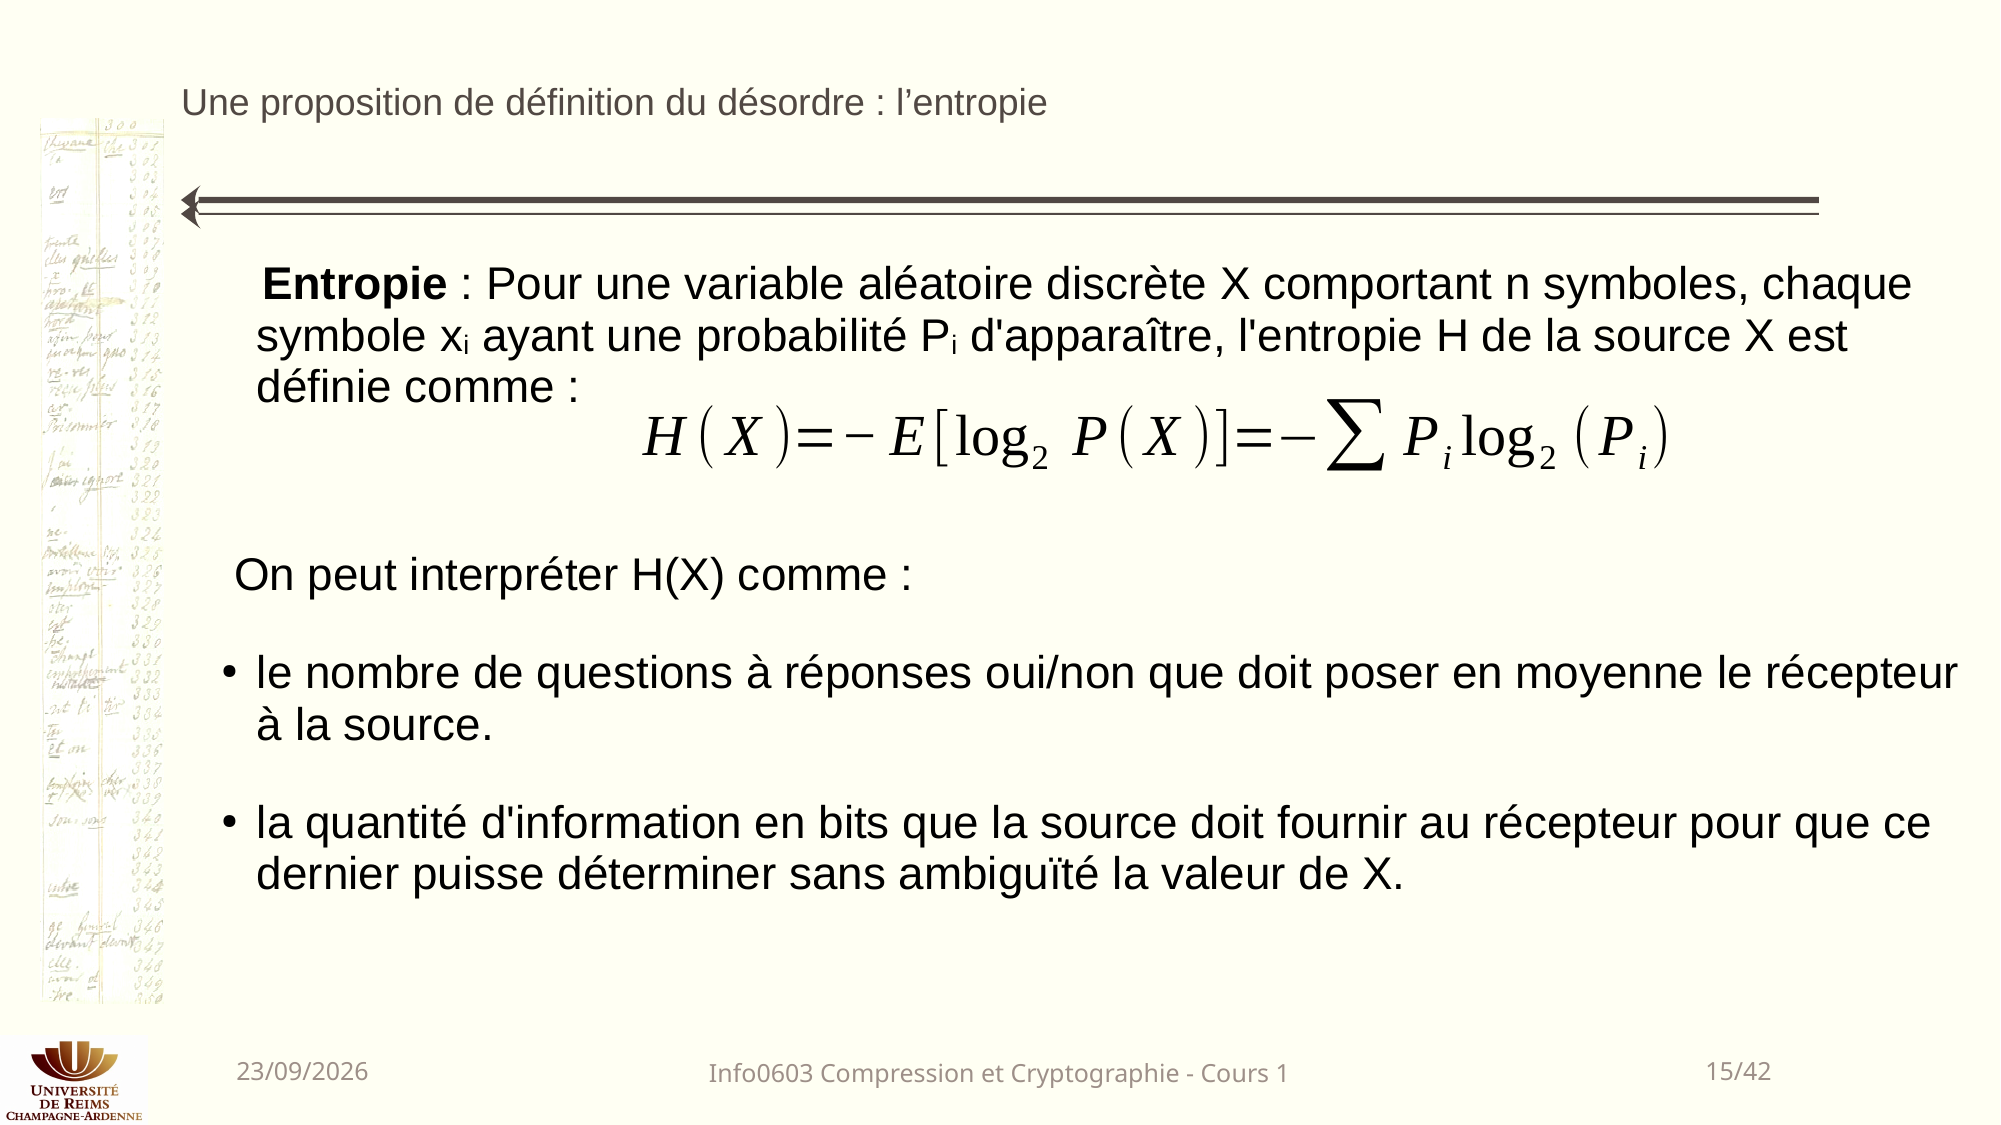

# Une proposition de définition du désordre : l’entropie
Entropie : Pour une variable aléatoire discrète X comportant n symboles, chaque symbole xi ayant une probabilité Pi d'apparaître, l'entropie H de la source X est définie comme :
 On peut interpréter H(X) comme :
le nombre de questions à réponses oui/non que doit poser en moyenne le récepteur à la source.
la quantité d'information en bits que la source doit fournir au récepteur pour que ce dernier puisse déterminer sans ambiguïté la valeur de X.